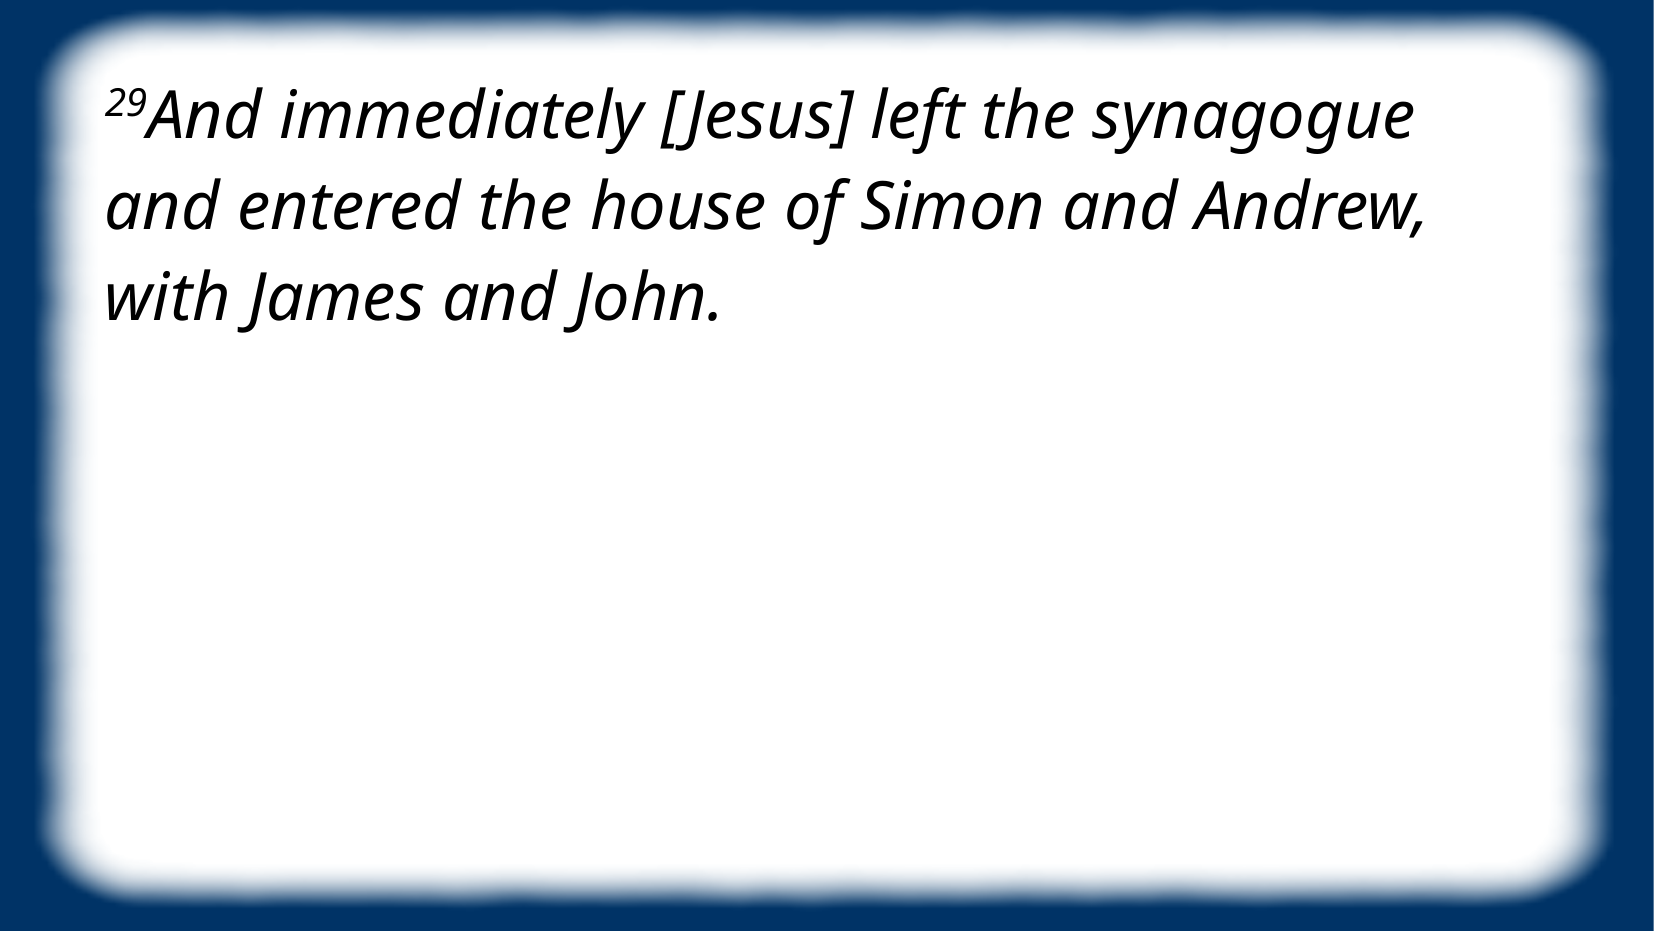

29And immediately [Jesus] left the synagogue and entered the house of Simon and Andrew, with James and John.